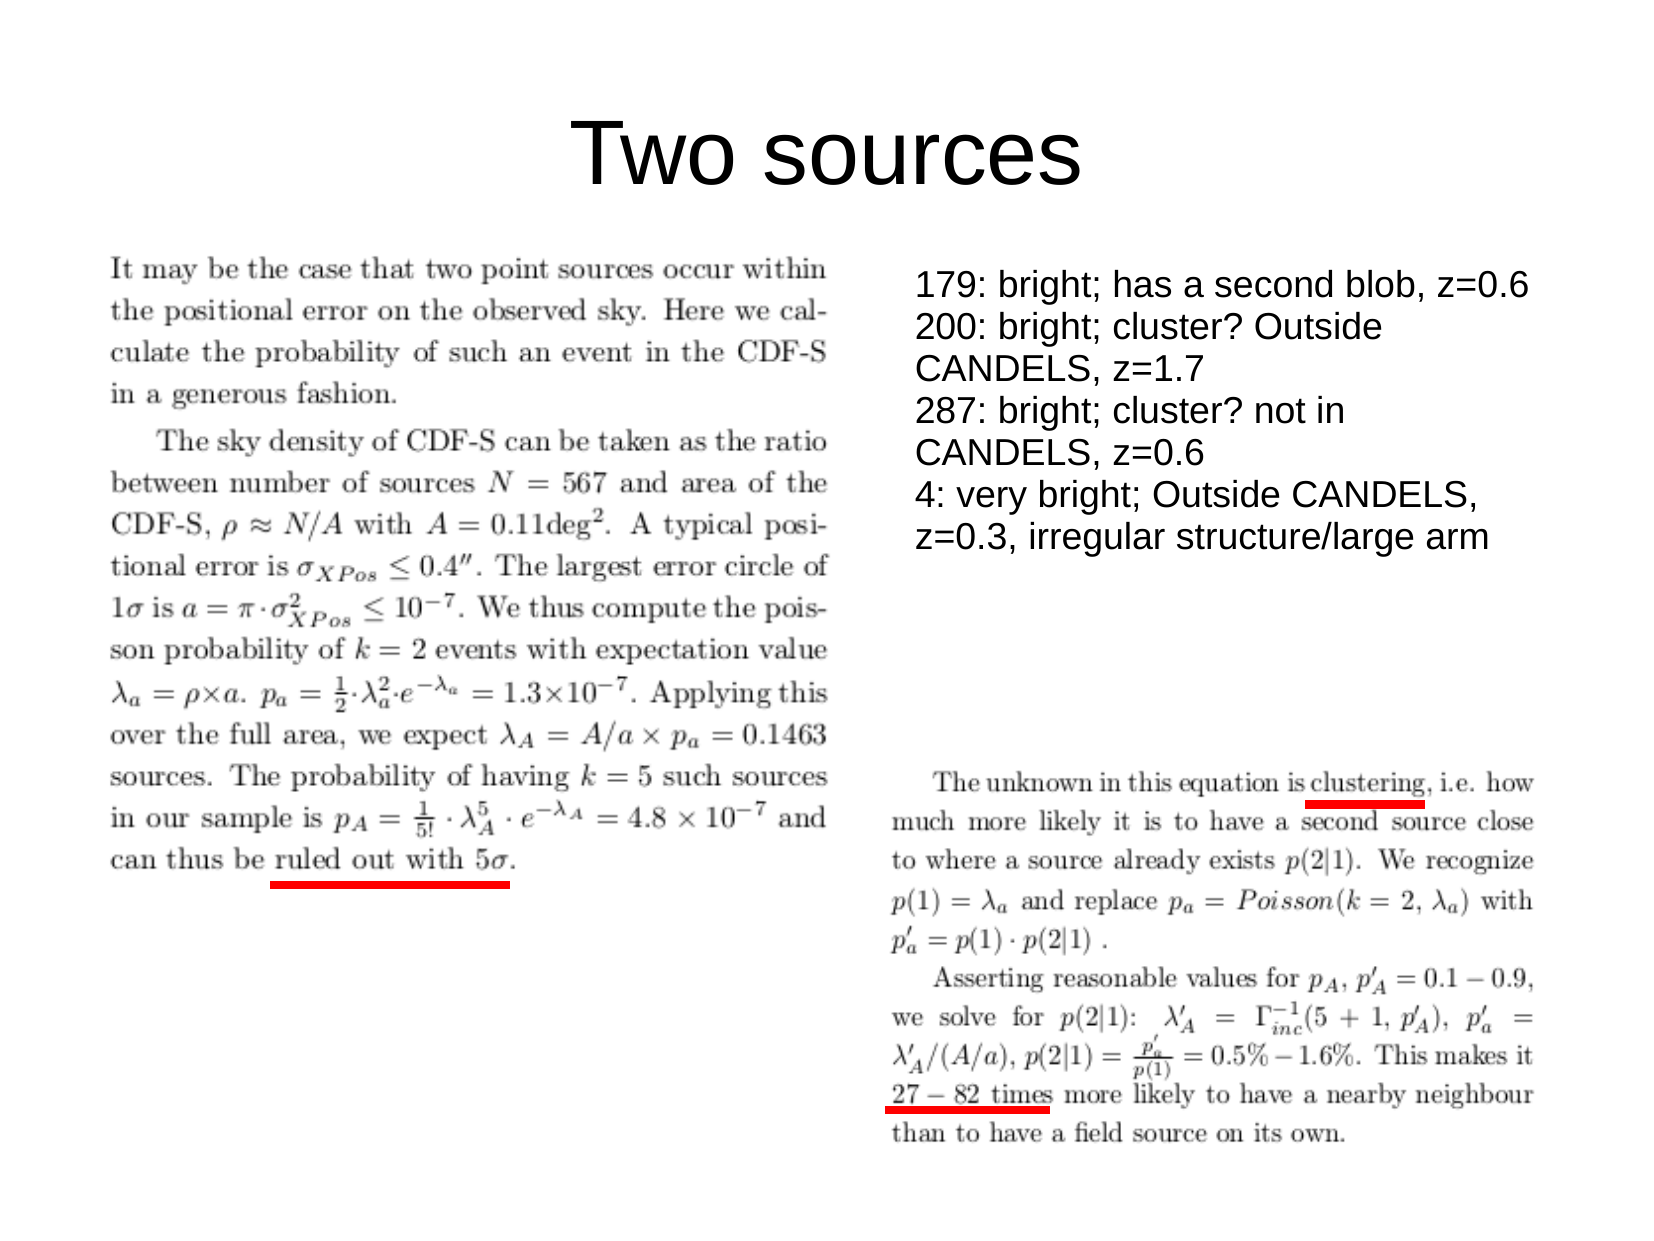

# Two sources
179: bright; has a second blob, z=0.6
200: bright; cluster? Outside CANDELS, z=1.7
287: bright; cluster? not in CANDELS, z=0.6
4: very bright; Outside CANDELS, z=0.3, irregular structure/large arm